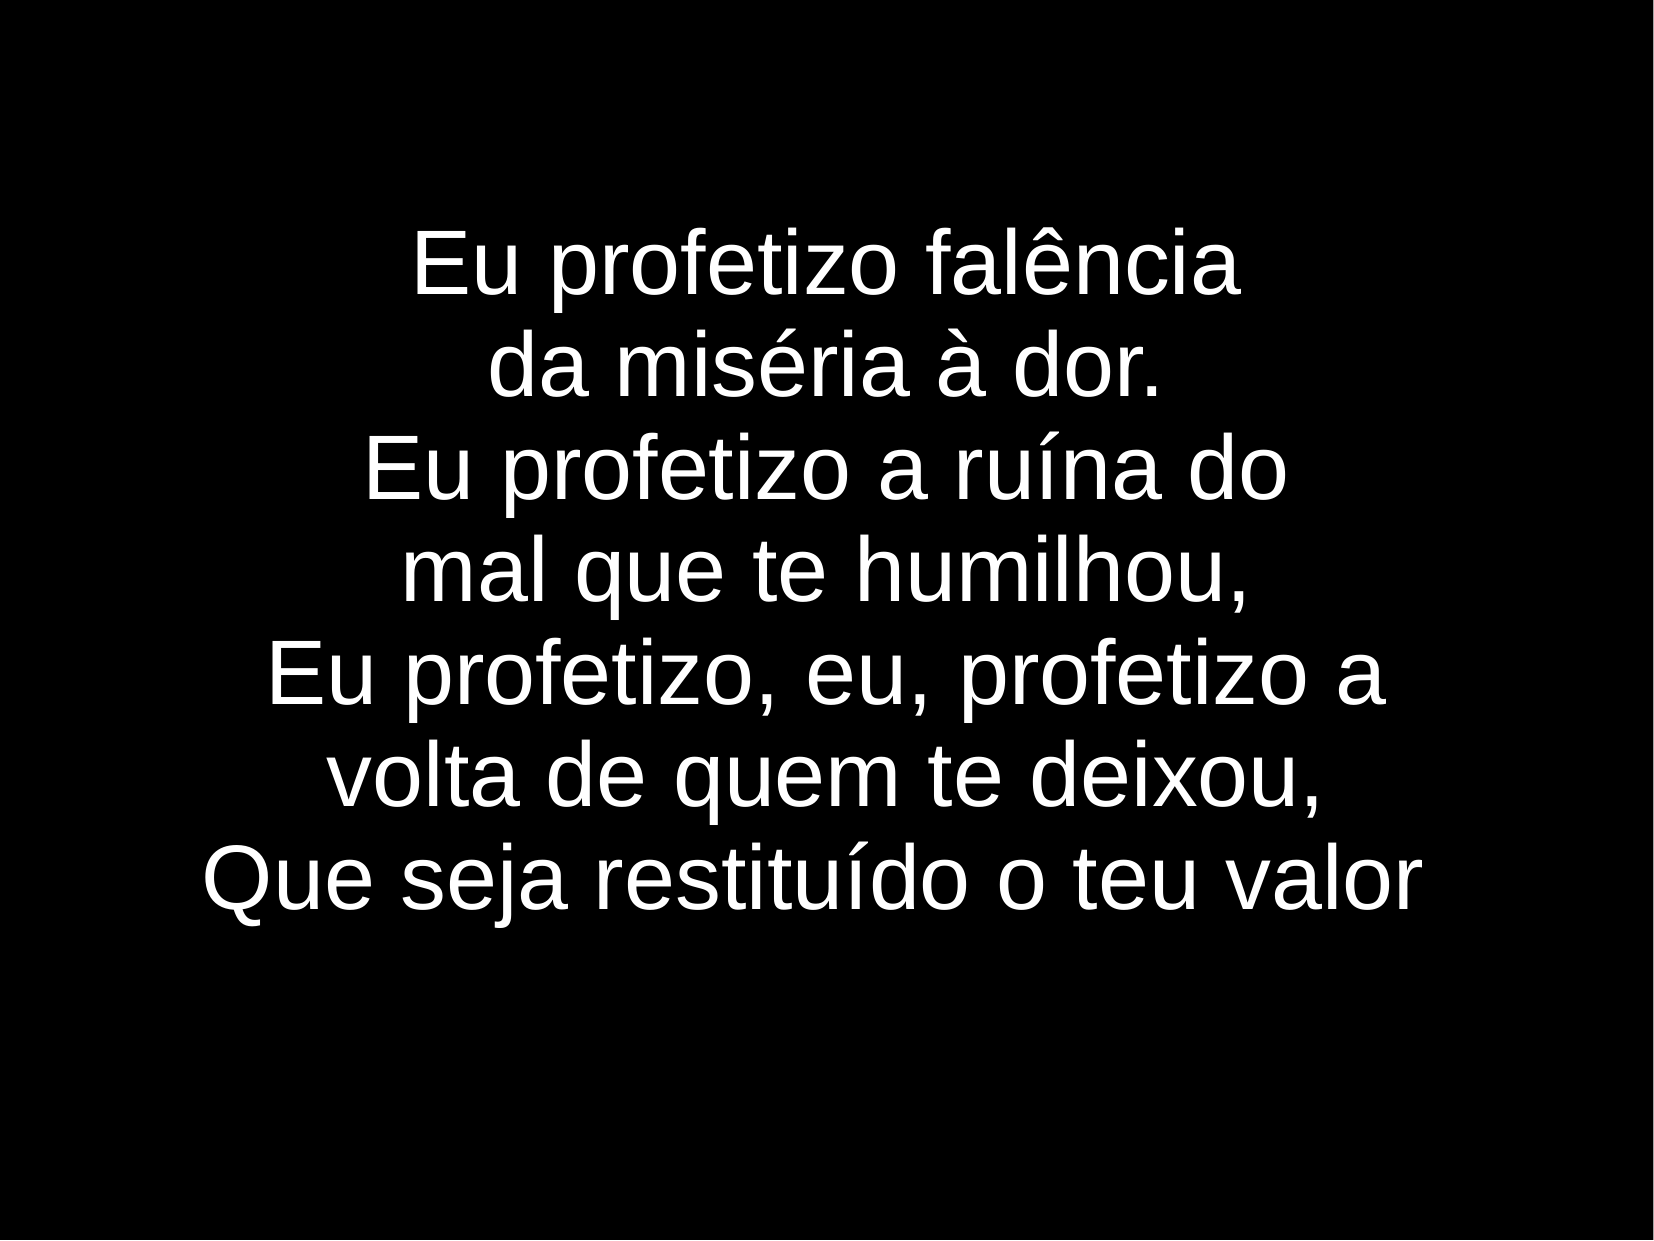

# Eu profetizo falência
da miséria à dor.
Eu profetizo a ruína do
mal que te humilhou,
Eu profetizo, eu, profetizo a
volta de quem te deixou,
Que seja restituído o teu valor